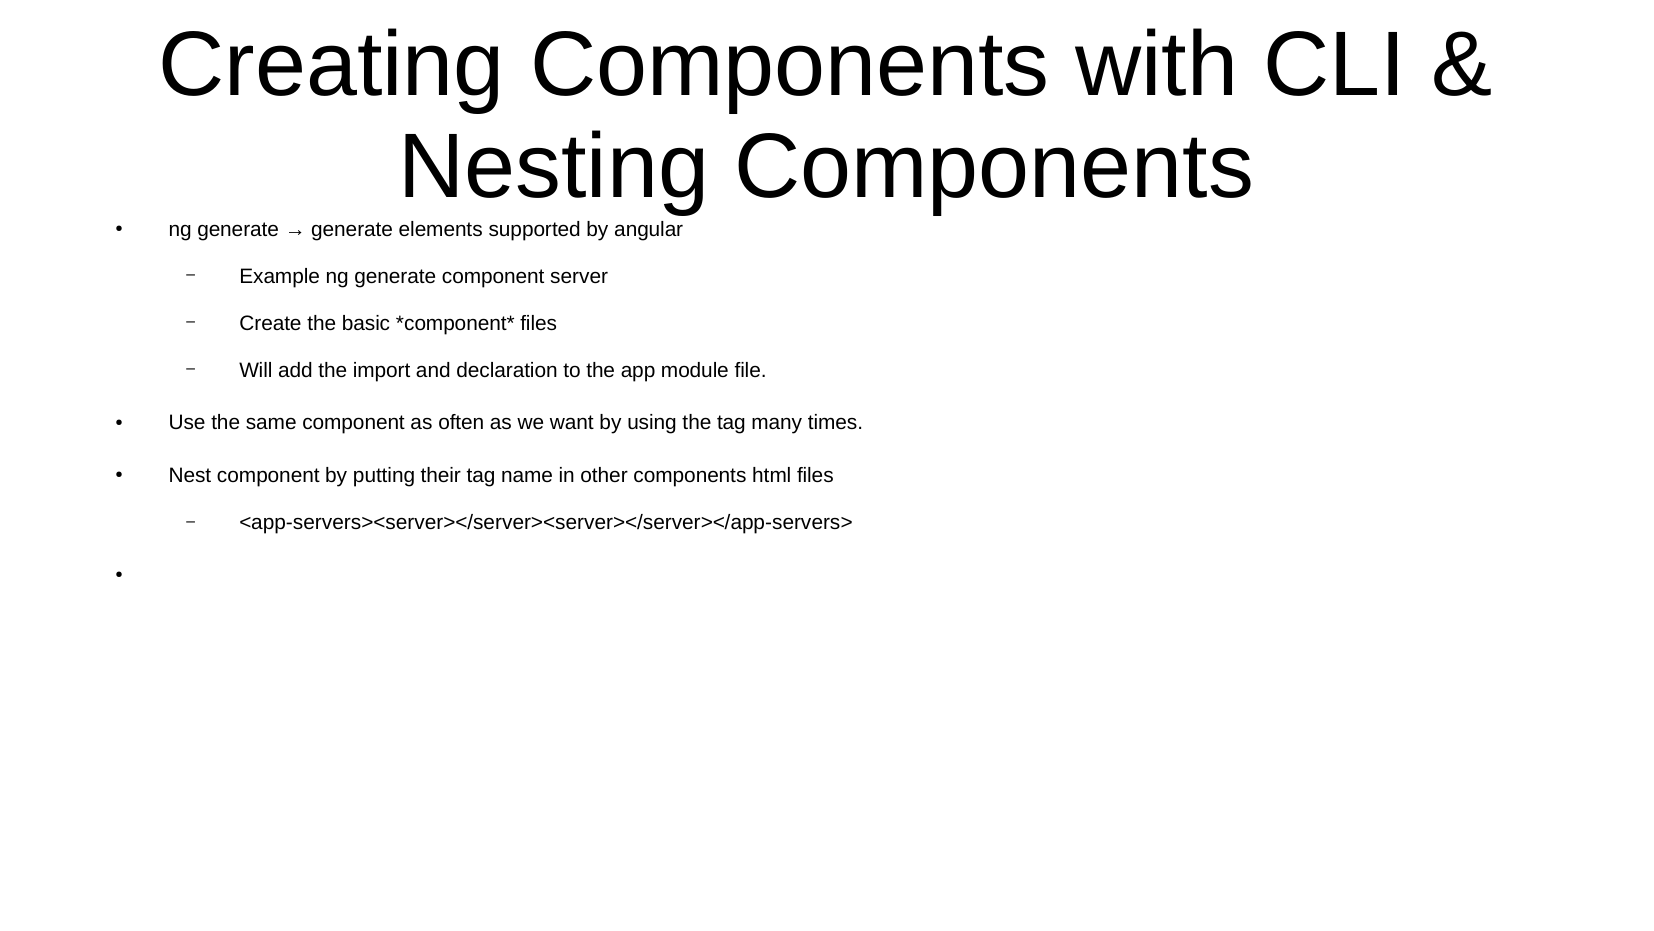

# Creating Components with CLI & Nesting Components
ng generate → generate elements supported by angular
Example ng generate component server
Create the basic *component* files
Will add the import and declaration to the app module file.
Use the same component as often as we want by using the tag many times.
Nest component by putting their tag name in other components html files
<app-servers><server></server><server></server></app-servers>